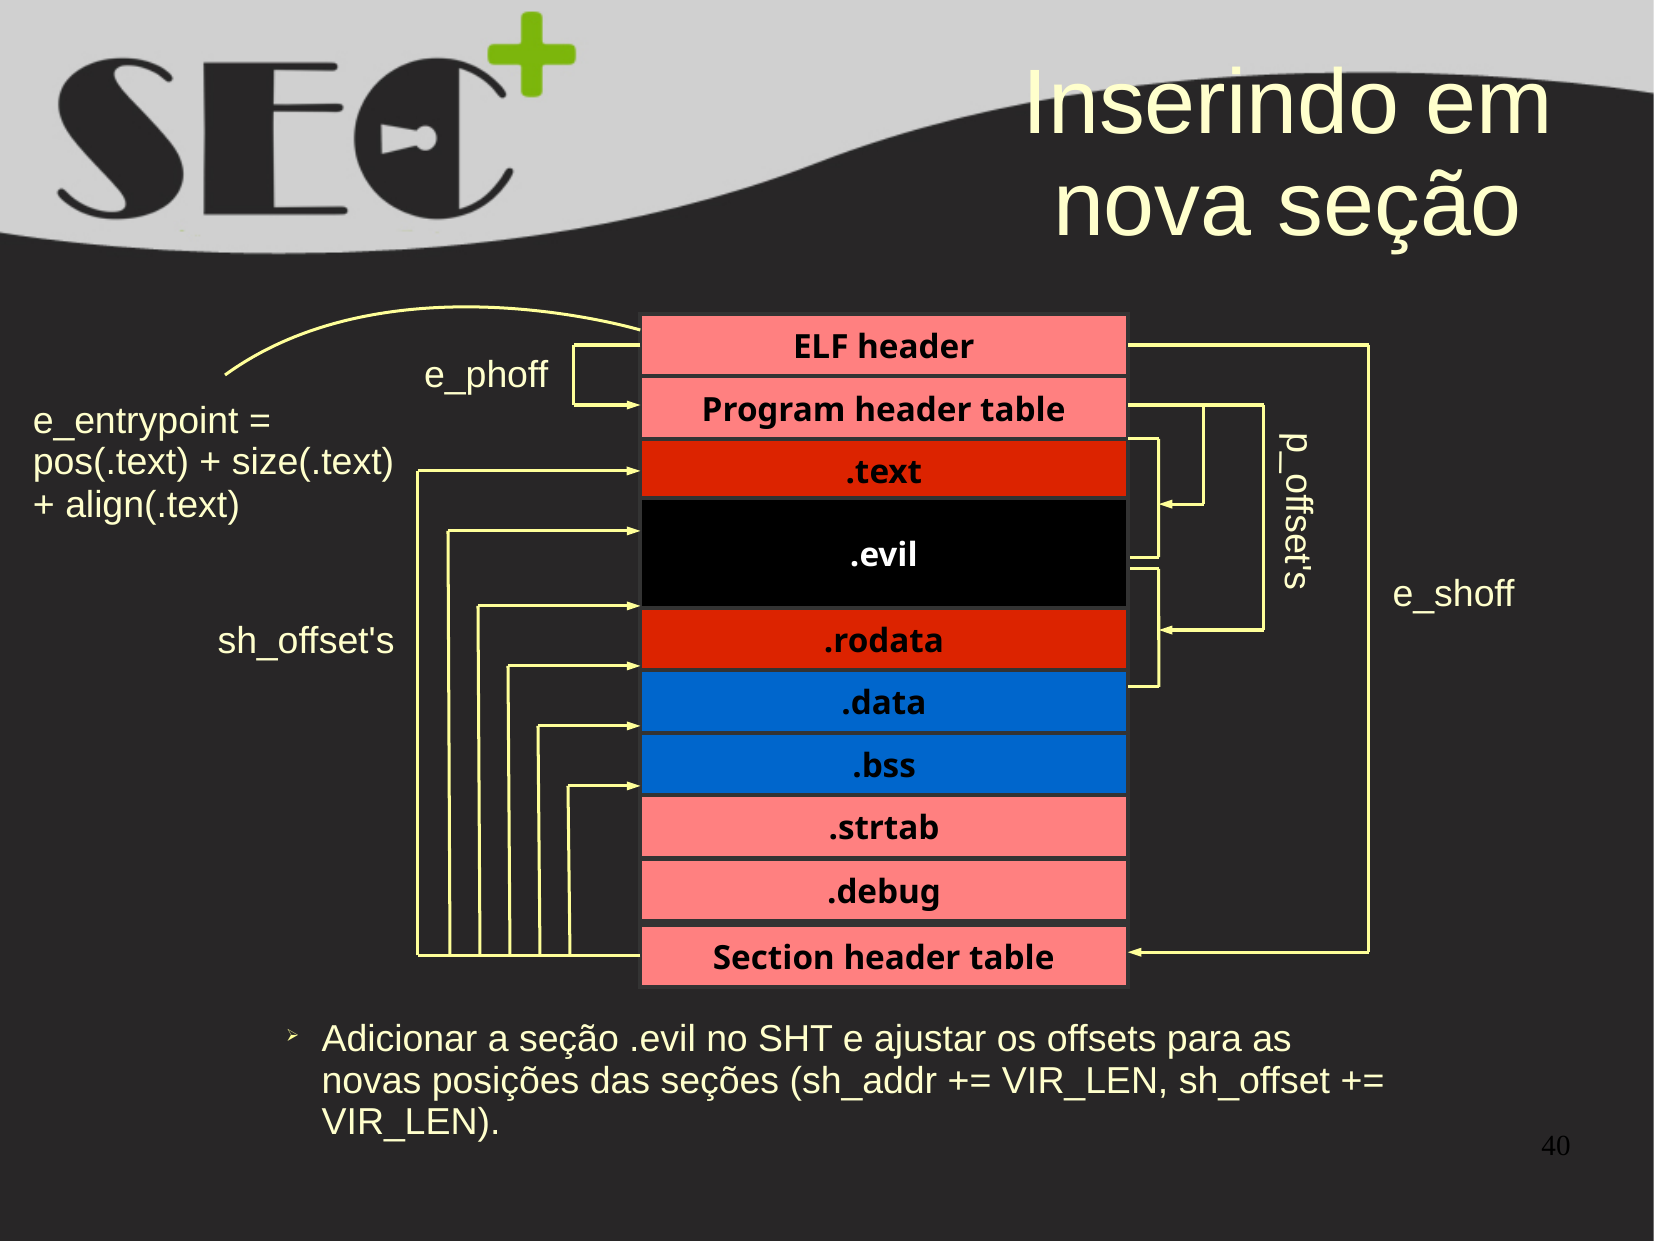

# Inserindo em nova seção
ELF header
e_phoff
Program header table
e_entrypoint =
pos(.text) + size(.text)
+ align(.text)
.text
p_offset's
.evil
e_shoff
.rodata
.data
.bss
.strtab
.debug
Section header table
sh_offset's
Adicionar a seção .evil no SHT e ajustar os offsets para as novas posições das seções (sh_addr += VIR_LEN, sh_offset += VIR_LEN).
40